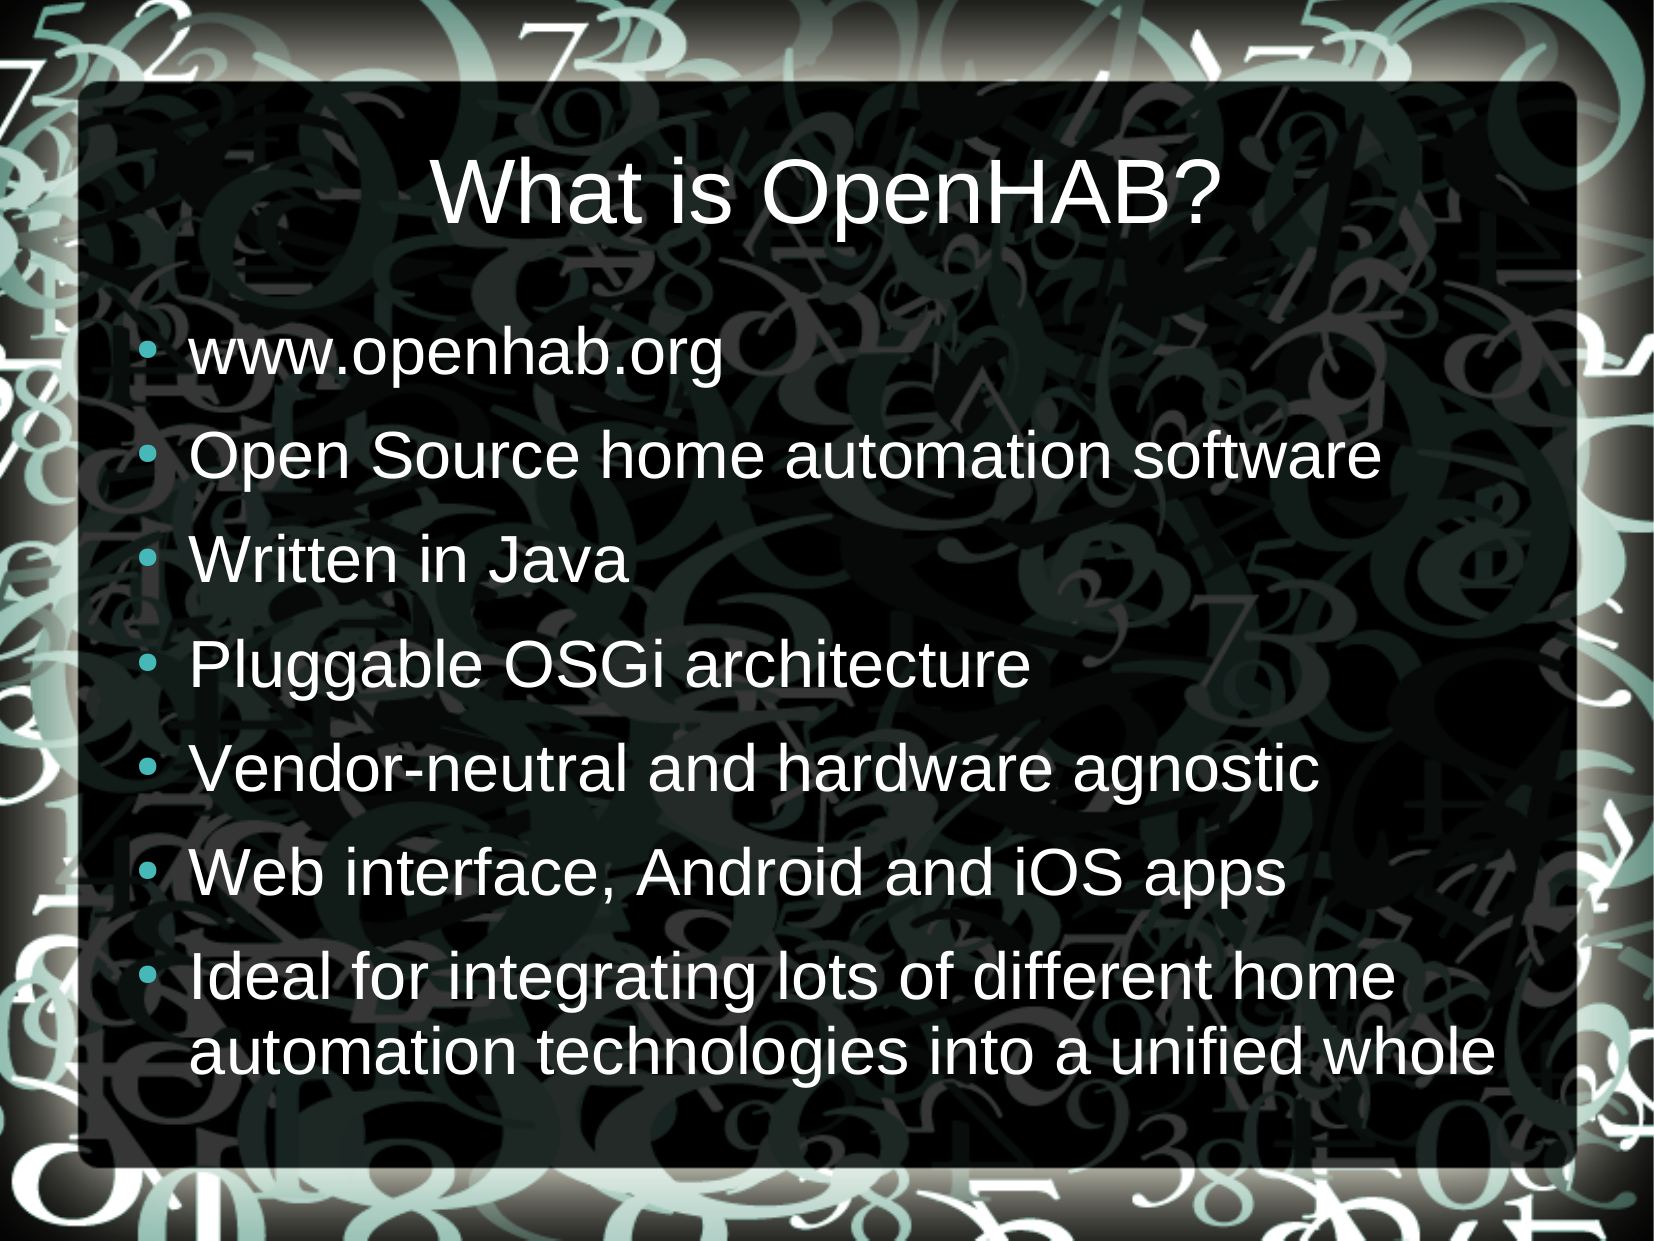

# What is OpenHAB?
www.openhab.org
Open Source home automation software
Written in Java
Pluggable OSGi architecture
Vendor-neutral and hardware agnostic
Web interface, Android and iOS apps
Ideal for integrating lots of different home automation technologies into a unified whole